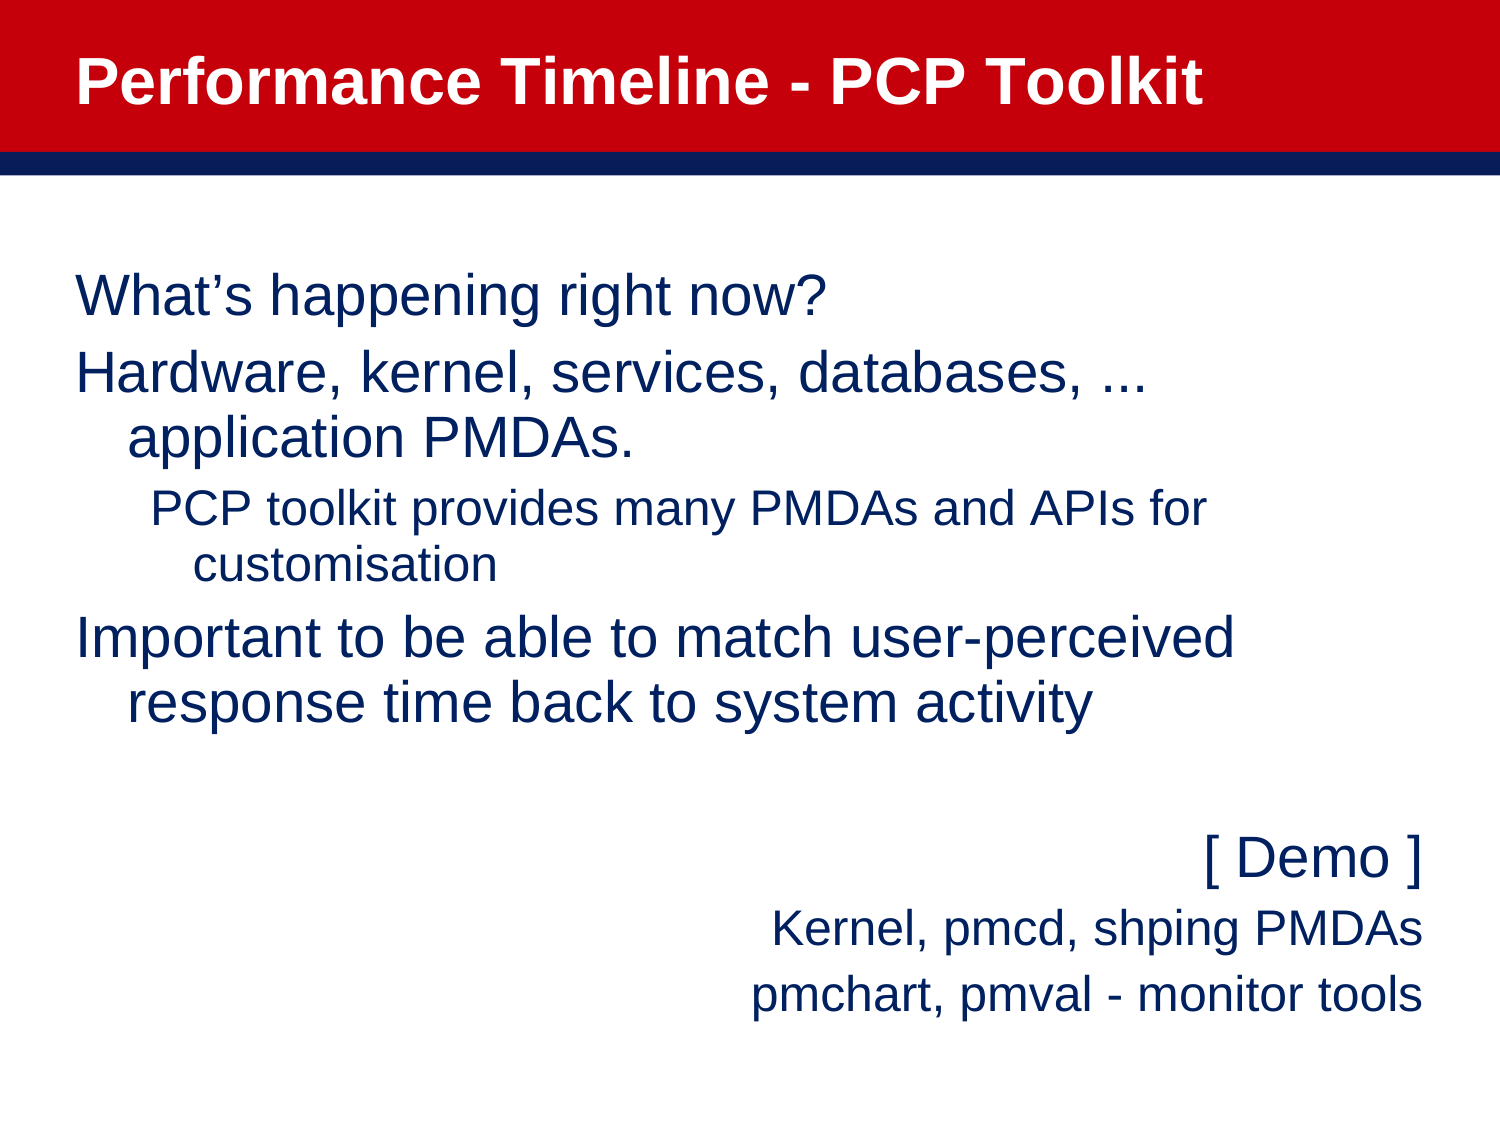

# Performance Timeline - PCP Toolkit
What’s happening right now?
Hardware, kernel, services, databases, ... application PMDAs.
PCP toolkit provides many PMDAs and APIs for customisation
Important to be able to match user-perceived response time back to system activity
[ Demo ]
Kernel, pmcd, shping PMDAs
pmchart, pmval - monitor tools